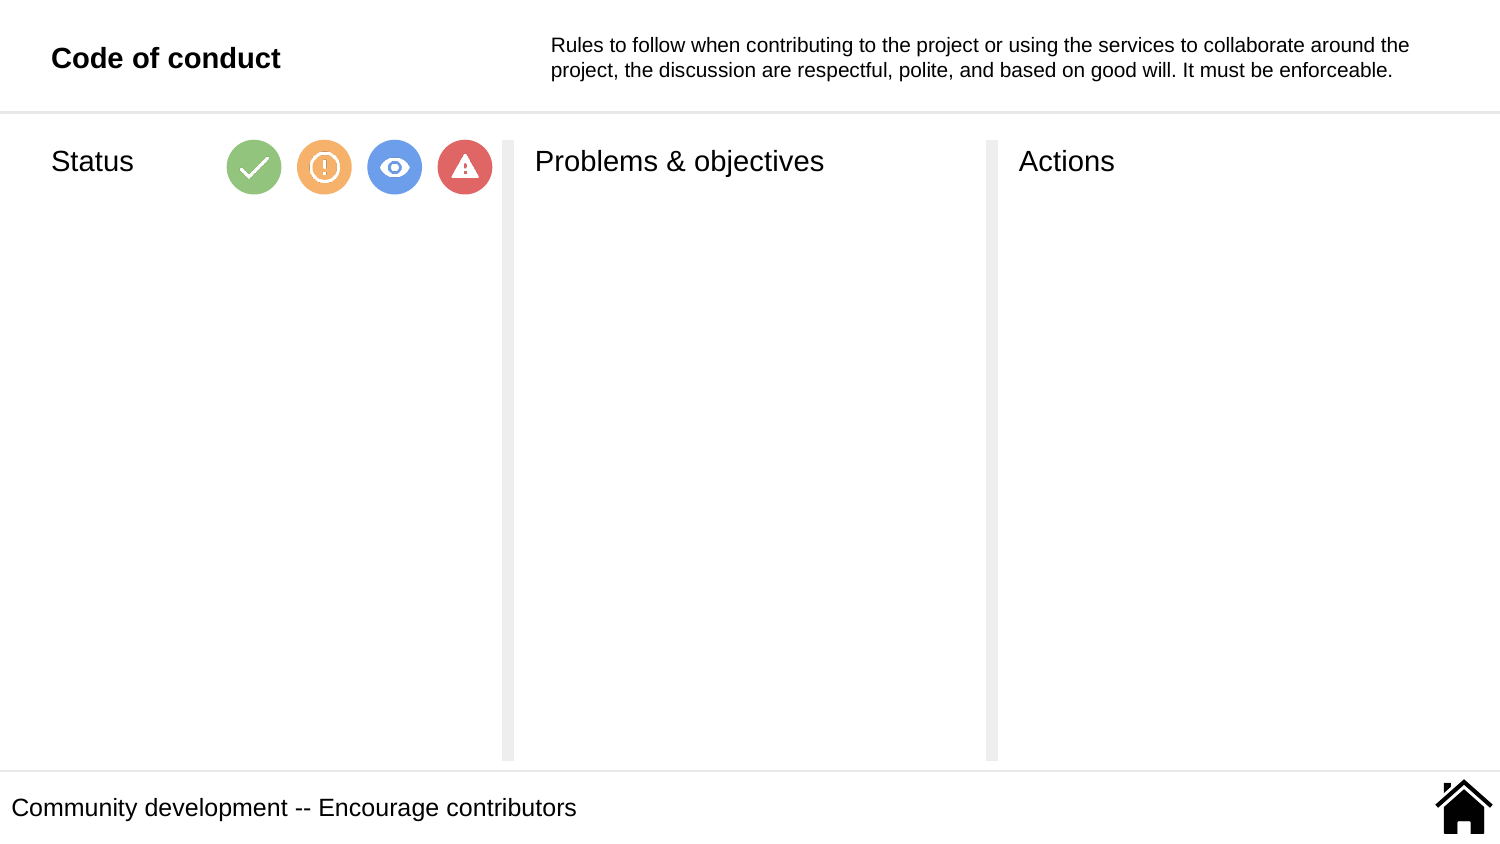

Code of conduct
Rules to follow when contributing to the project or using the services to collaborate around the project, the discussion are respectful, polite, and based on good will. It must be enforceable.
# Status
Problems & objectives
Actions
Community development -- Encourage contributors